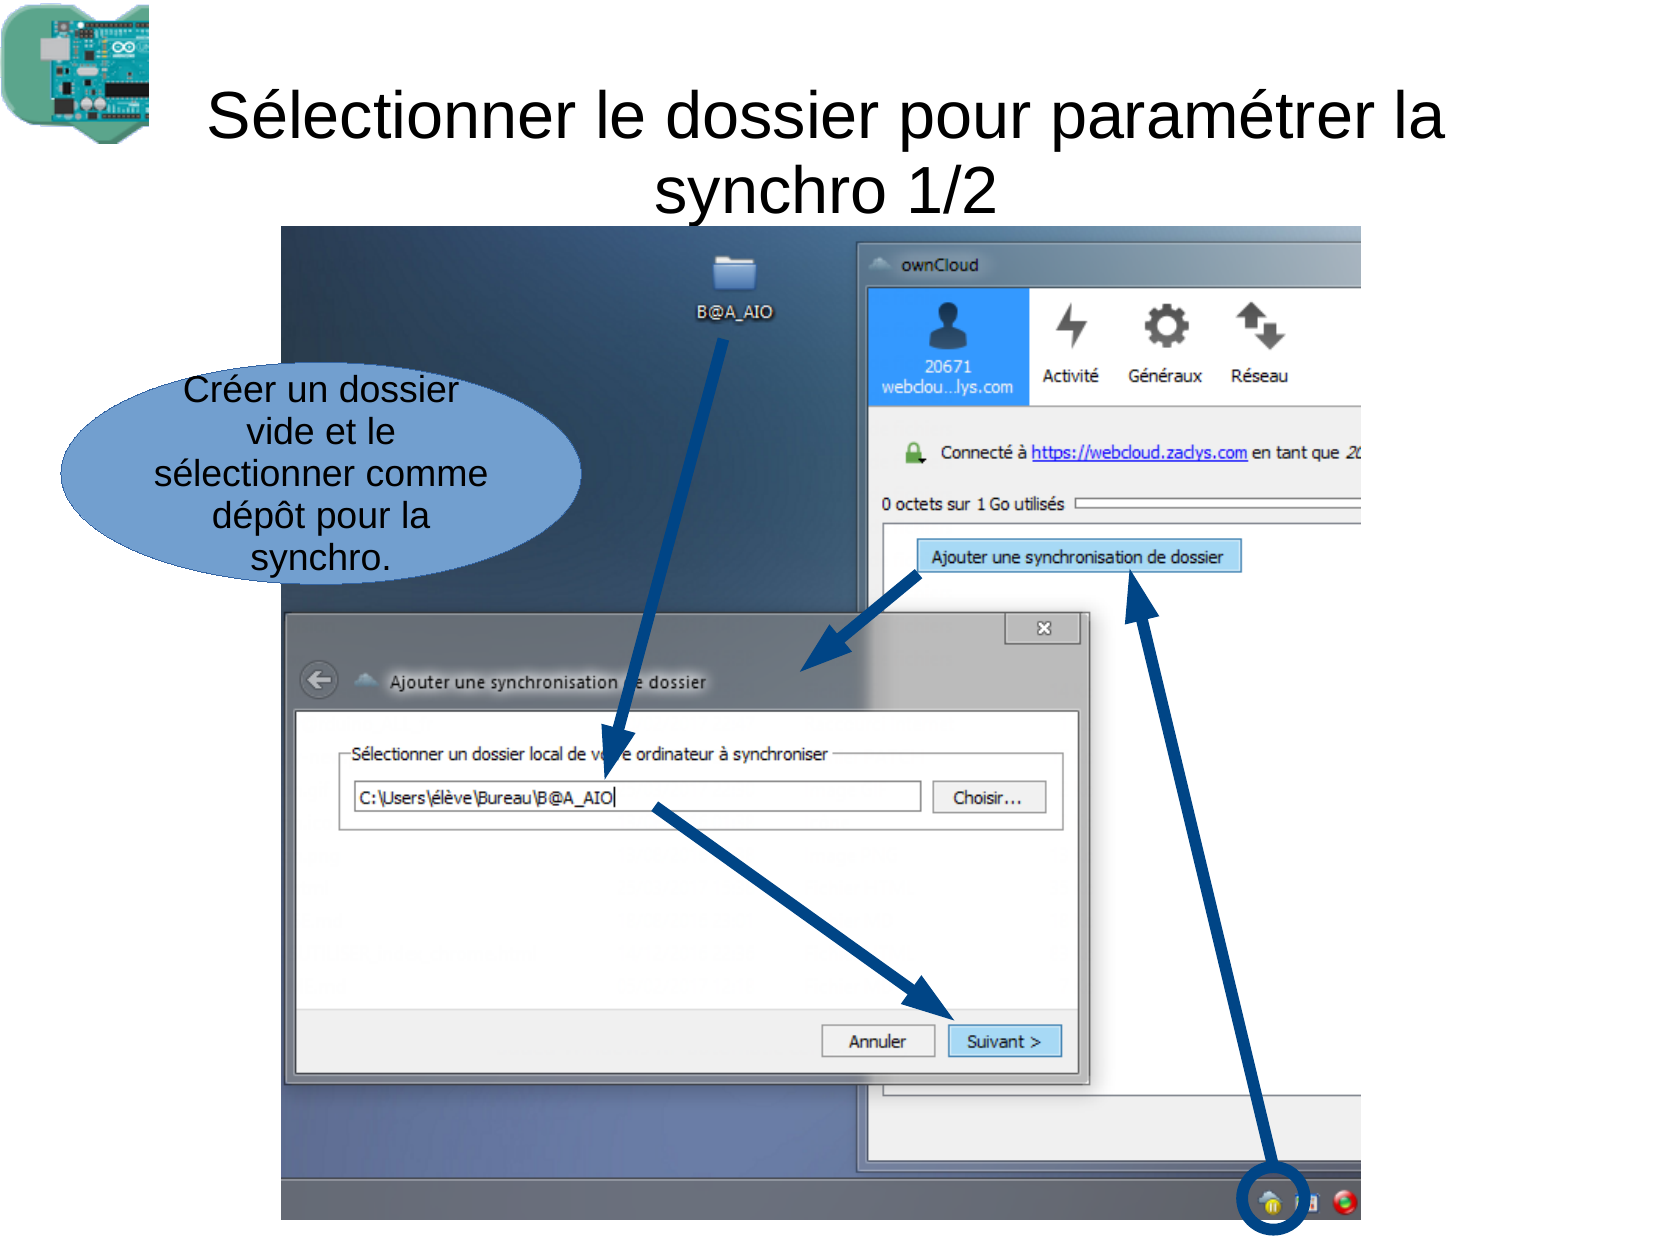

# Sélectionner le dossier pour paramétrer la synchro 1/2
Créer un dossier vide et le sélectionner comme dépôt pour la synchro.